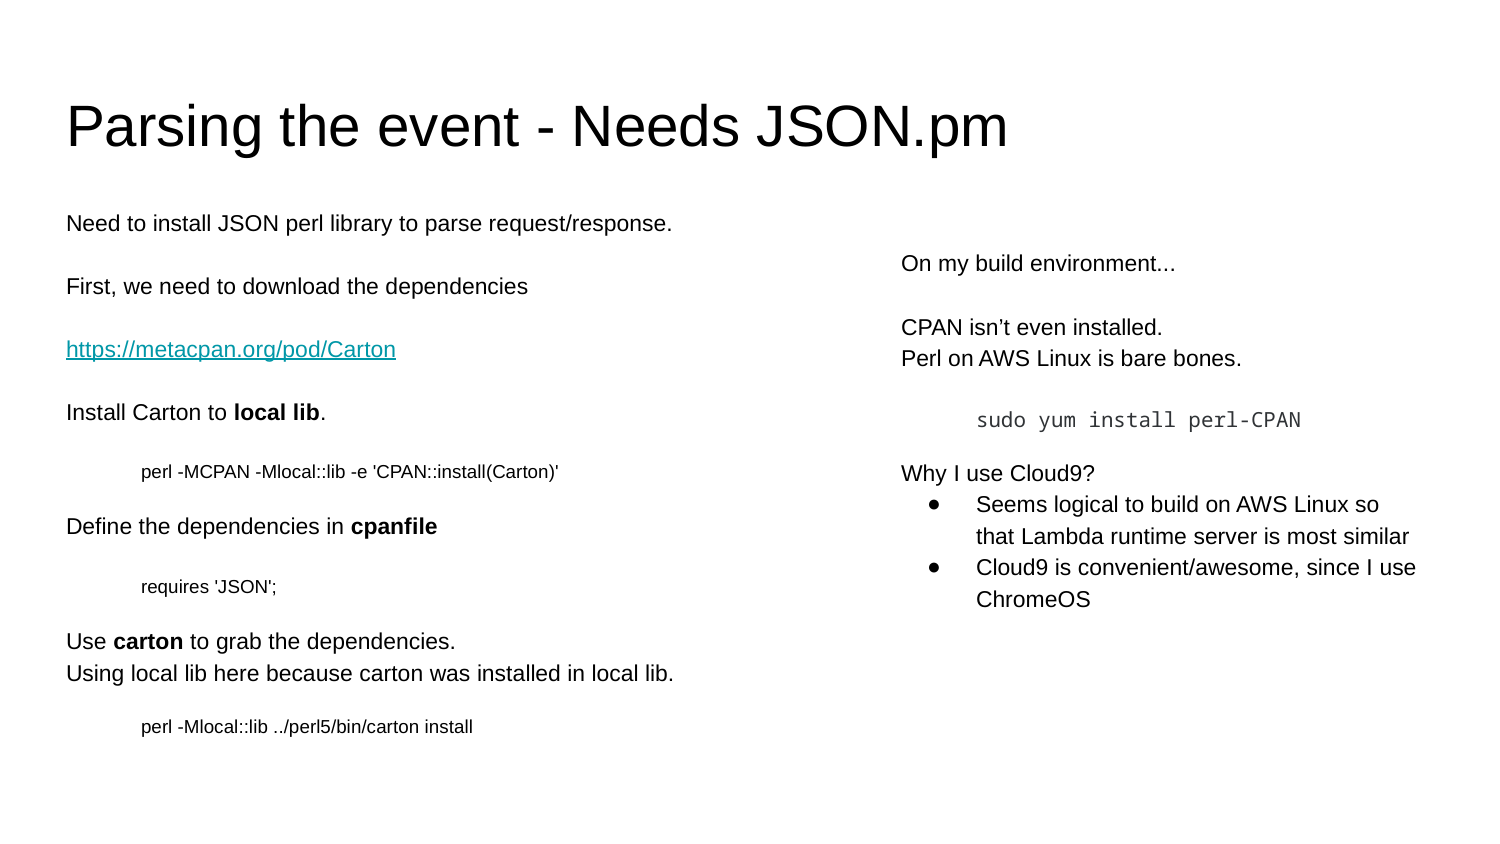

# Parsing the event - Needs JSON.pm
Need to install JSON perl library to parse request/response.
First, we need to download the dependencies
https://metacpan.org/pod/Carton
Install Carton to local lib.
perl -MCPAN -Mlocal::lib -e 'CPAN::install(Carton)'
Define the dependencies in cpanfile
requires 'JSON';
Use carton to grab the dependencies.
Using local lib here because carton was installed in local lib.
perl -Mlocal::lib ../perl5/bin/carton install
On my build environment...
CPAN isn’t even installed.
Perl on AWS Linux is bare bones.
sudo yum install perl-CPAN
Why I use Cloud9?
Seems logical to build on AWS Linux so that Lambda runtime server is most similar
Cloud9 is convenient/awesome, since I use ChromeOS